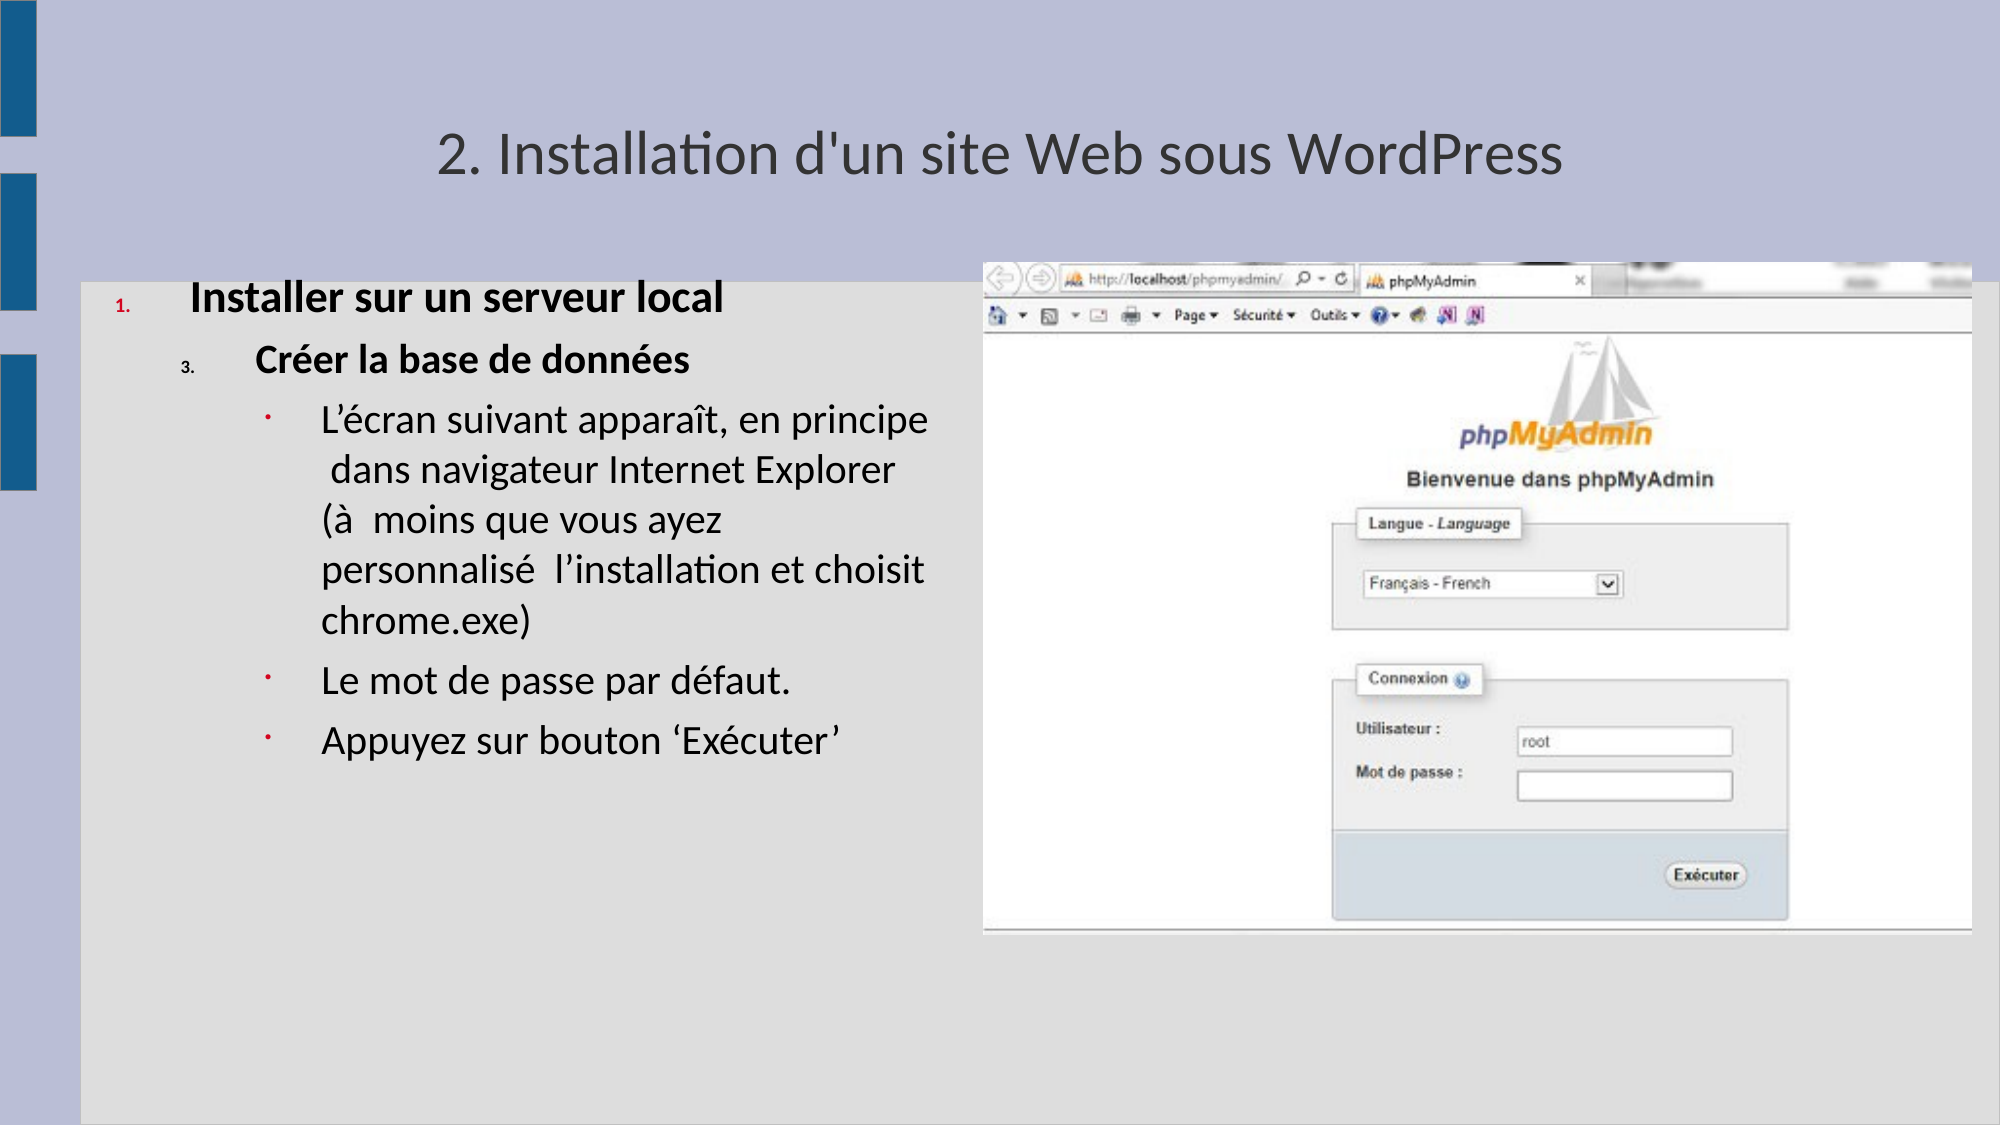

# 2. Installation d'un site Web sous WordPress
Installer sur un serveur local
Créer la base de données
L’écran suivant apparaît, en principe dans navigateur Internet Explorer (à moins que vous ayez personnalisé l’installation et choisit chrome.exe)
Le mot de passe par défaut.
Appuyez sur bouton ‘Exécuter’